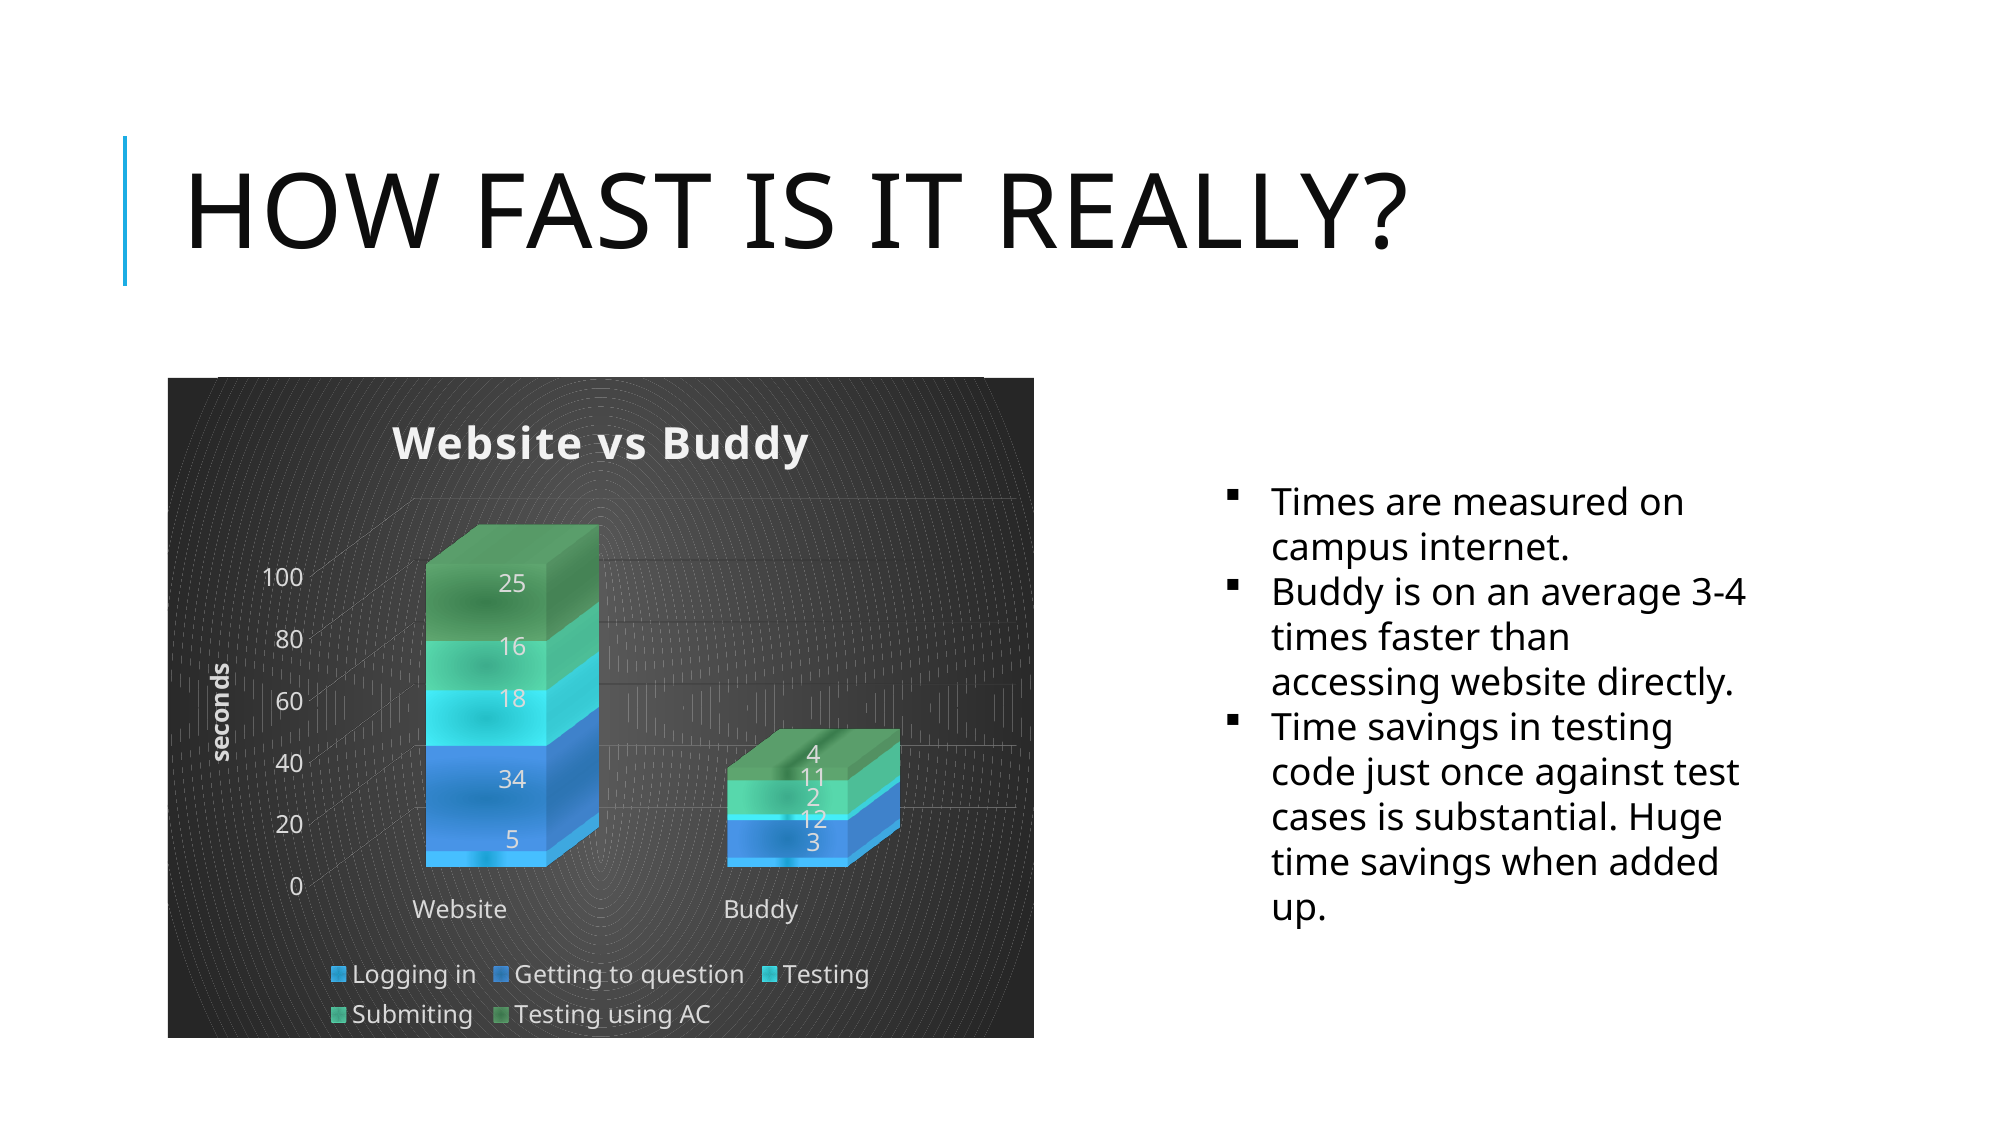

# How fast is it really?
[unsupported chart]
Times are measured on campus internet.
Buddy is on an average 3-4 times faster than accessing website directly.
Time savings in testing code just once against test cases is substantial. Huge time savings when added up.